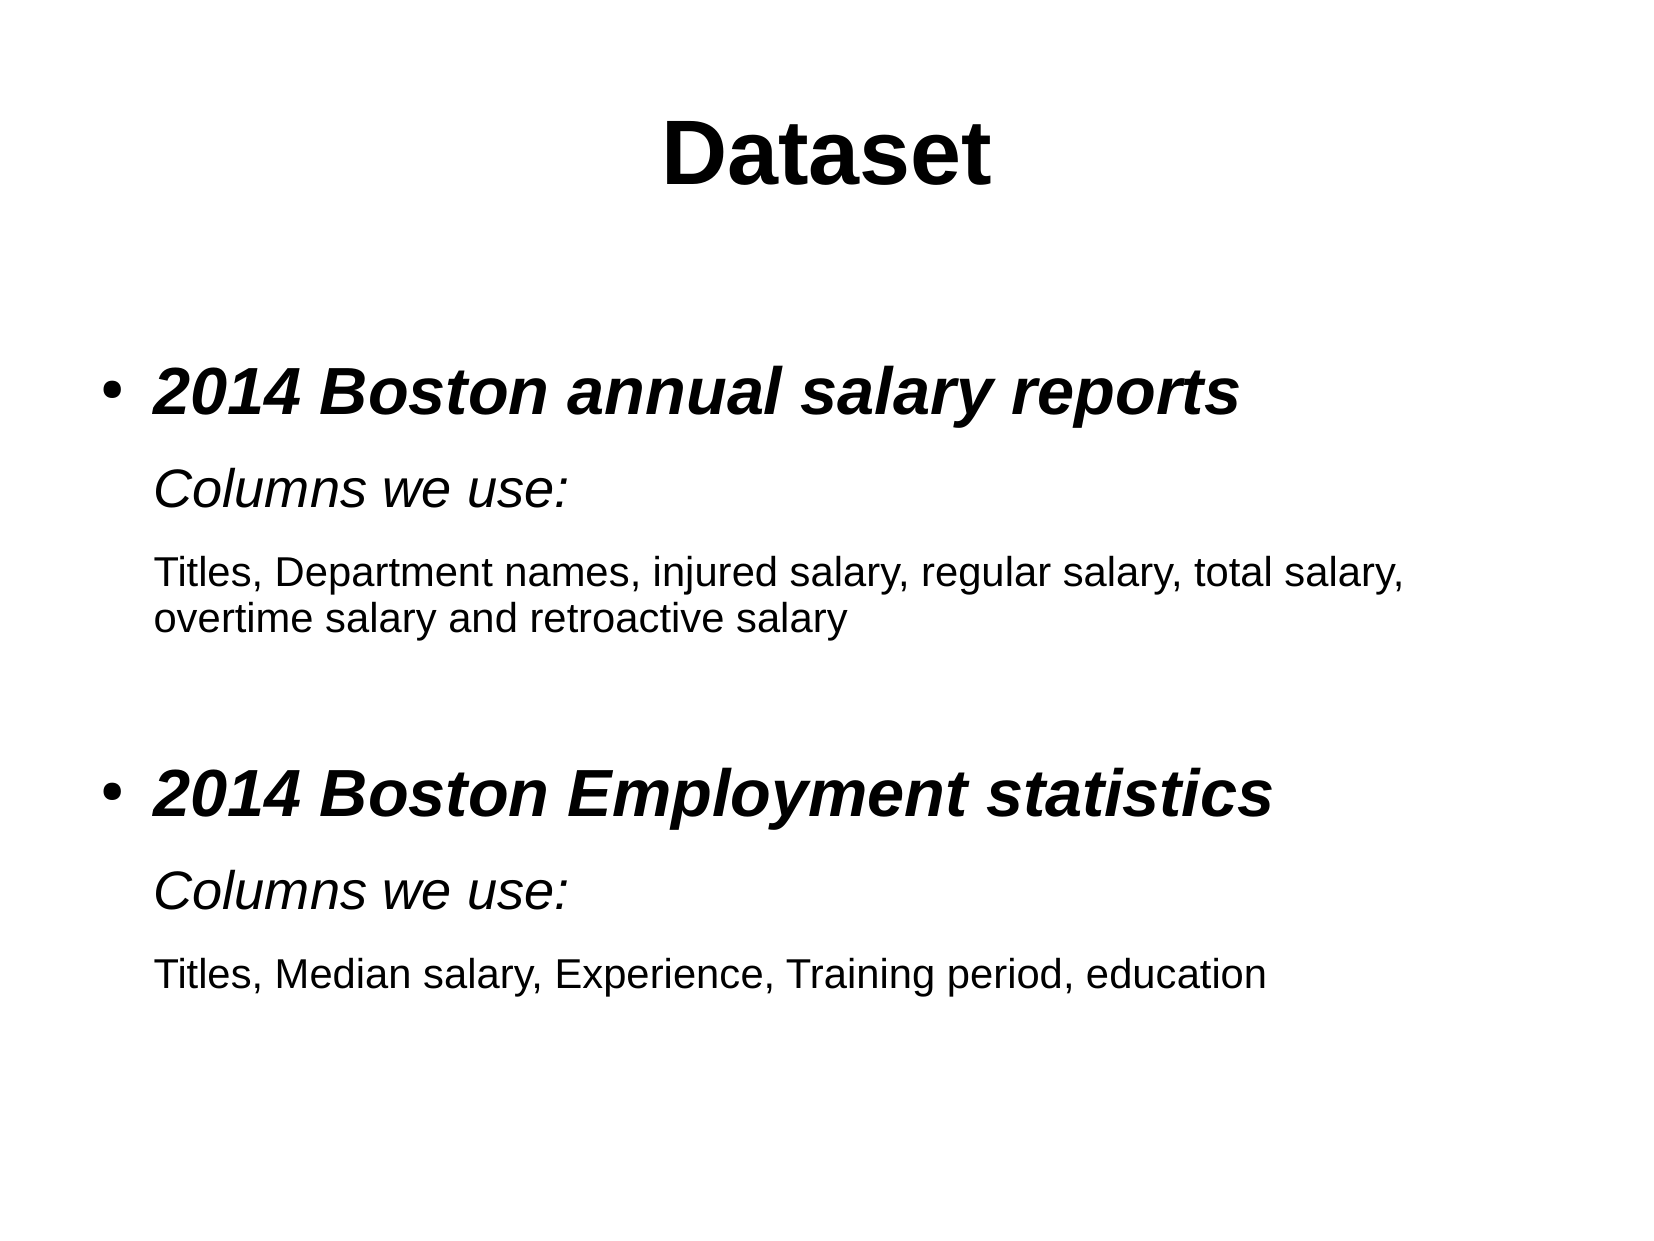

# Dataset
2014 Boston annual salary reports
Columns we use:
Titles, Department names, injured salary, regular salary, total salary, overtime salary and retroactive salary
2014 Boston Employment statistics
Columns we use:
Titles, Median salary, Experience, Training period, education